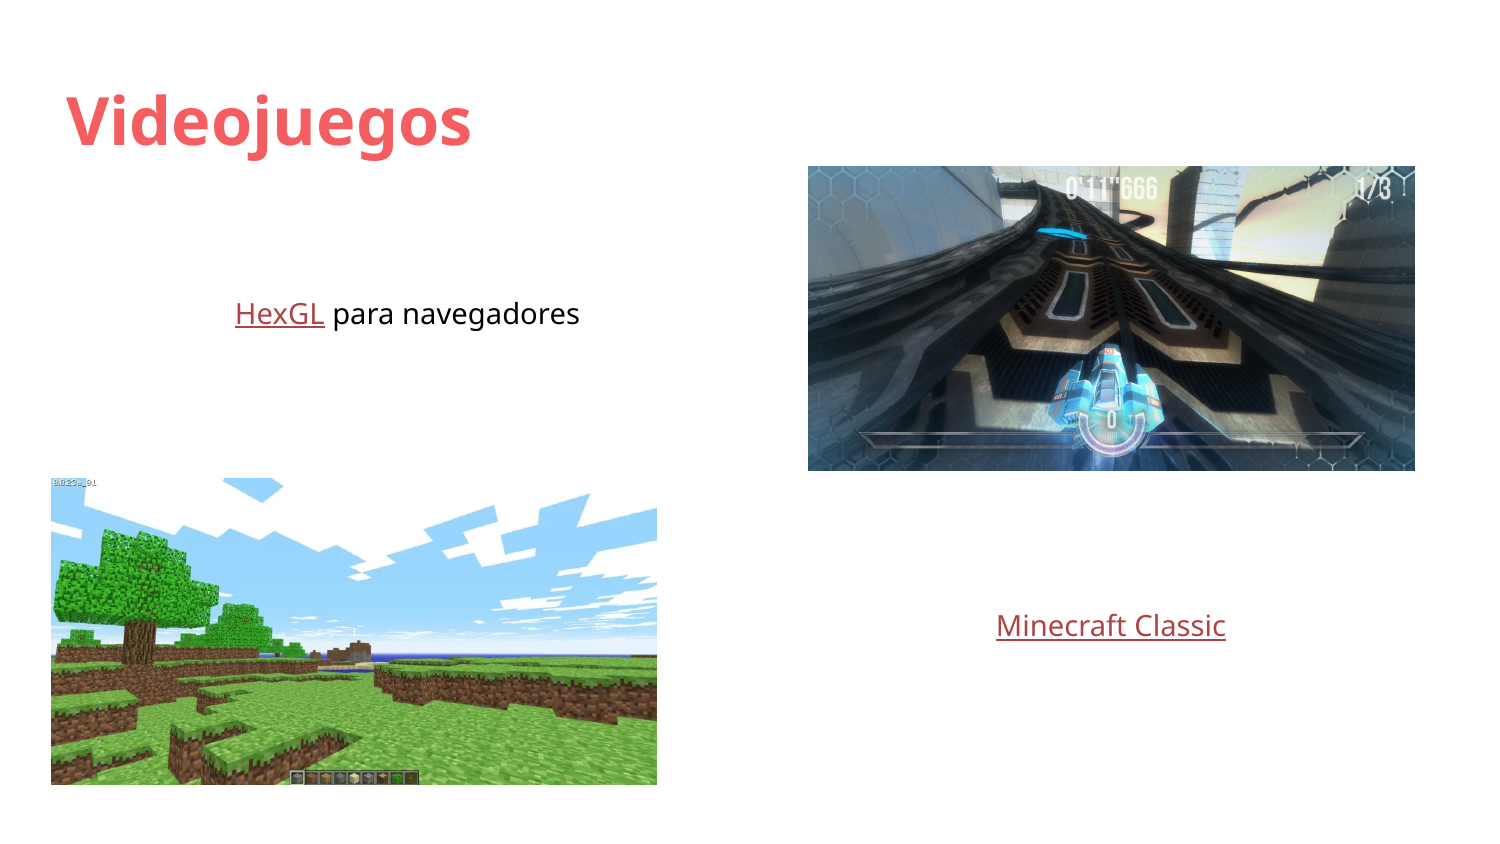

# Videojuegos
HexGL para navegadores
Minecraft Classic